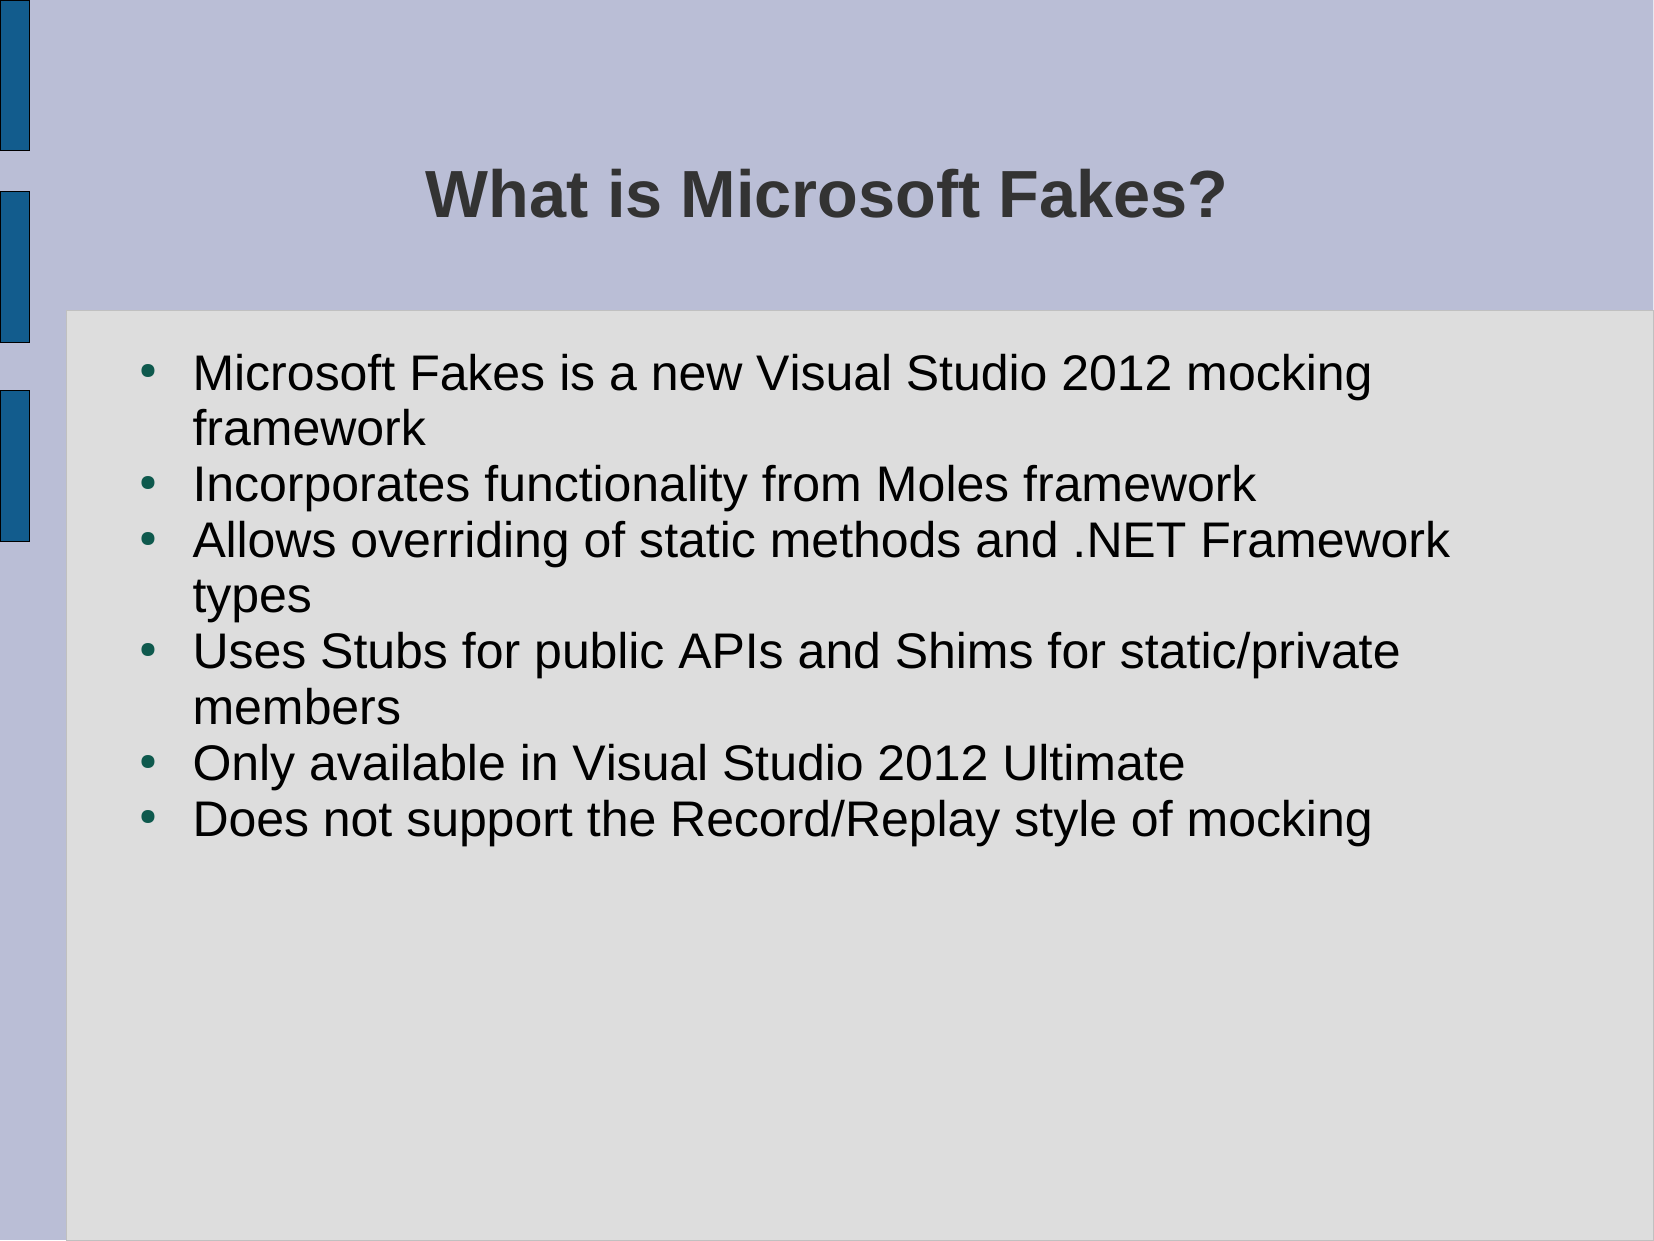

# What is Microsoft Fakes?
Microsoft Fakes is a new Visual Studio 2012 mocking framework
Incorporates functionality from Moles framework
Allows overriding of static methods and .NET Framework types
Uses Stubs for public APIs and Shims for static/private members
Only available in Visual Studio 2012 Ultimate
Does not support the Record/Replay style of mocking